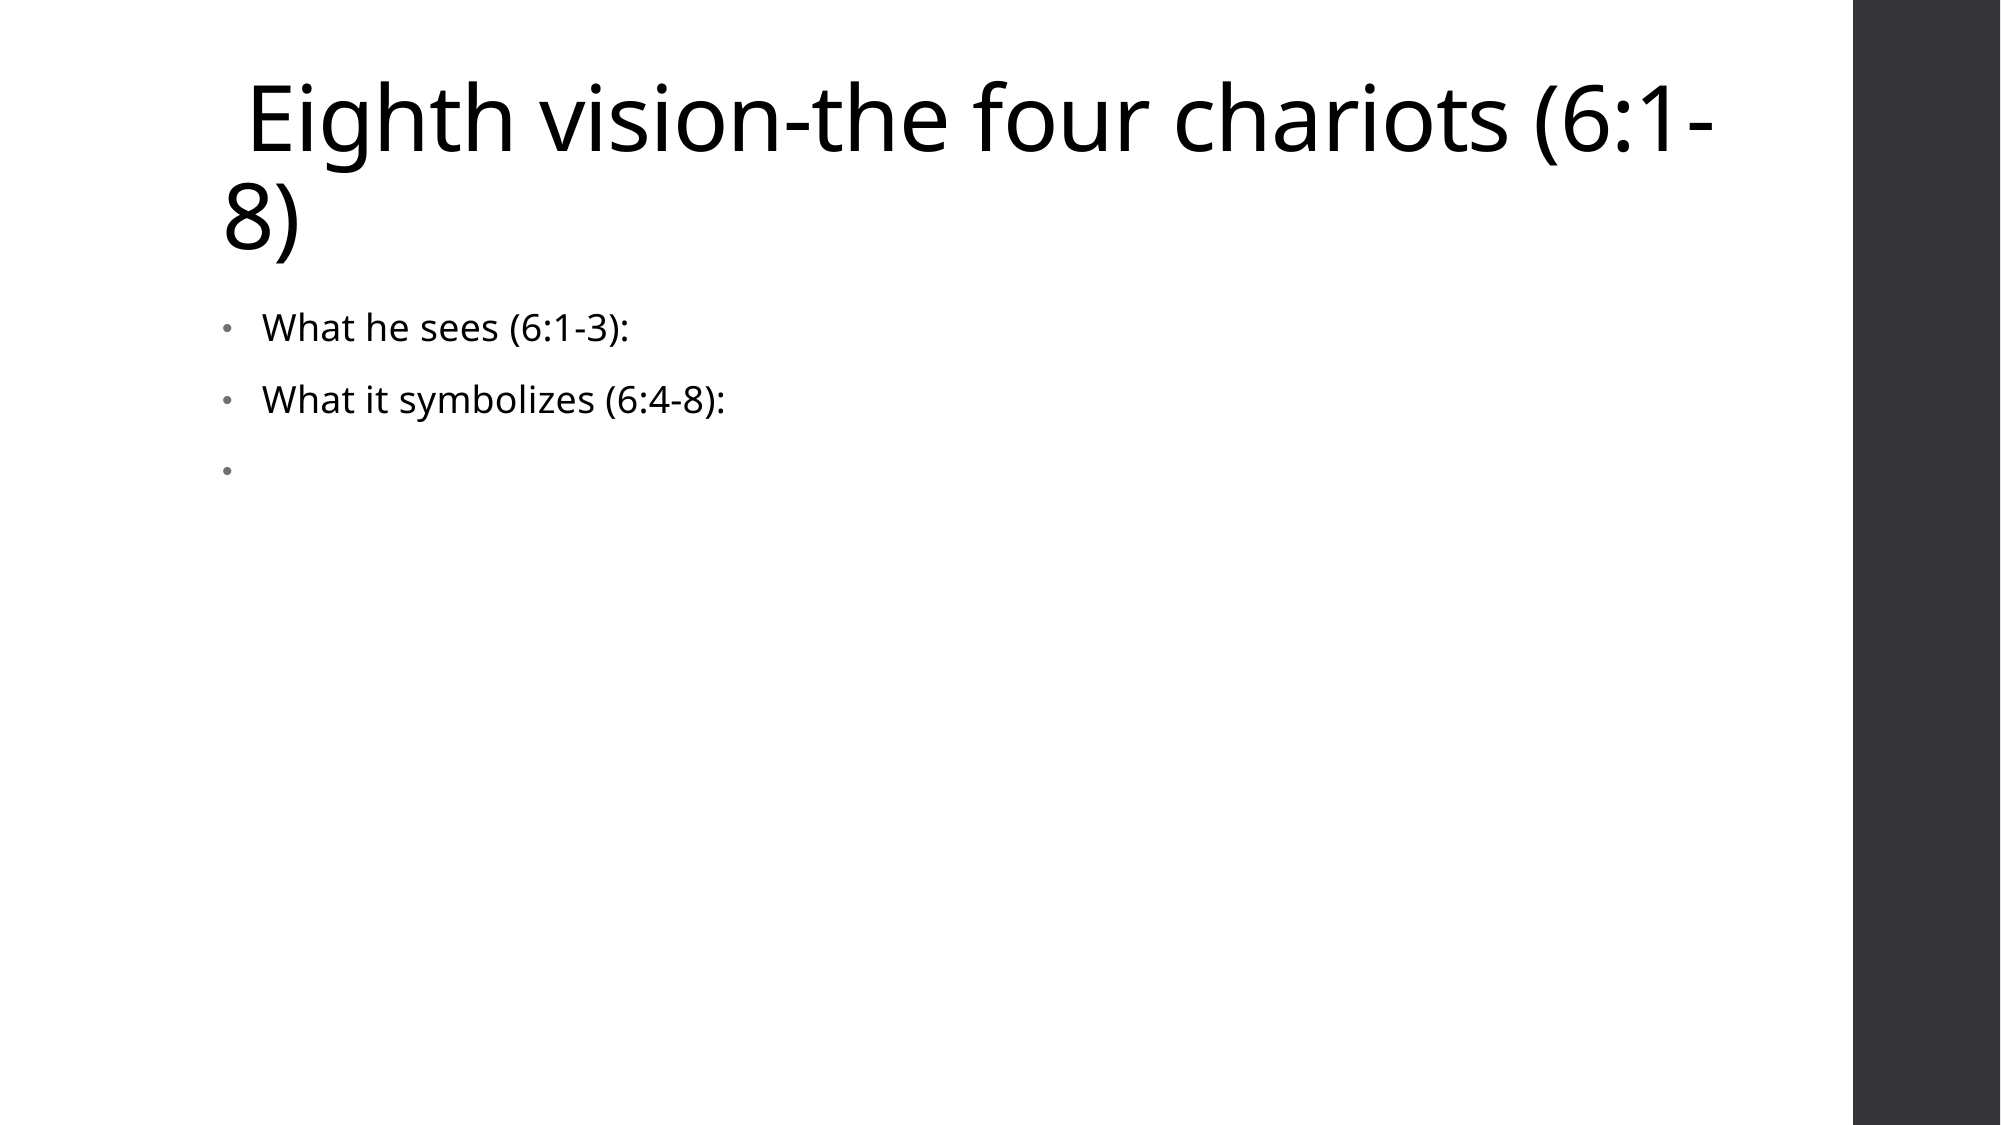

# Eighth vision-the four chariots (6:1-8)
 What he sees (6:1-3):
 What it symbolizes (6:4-8):